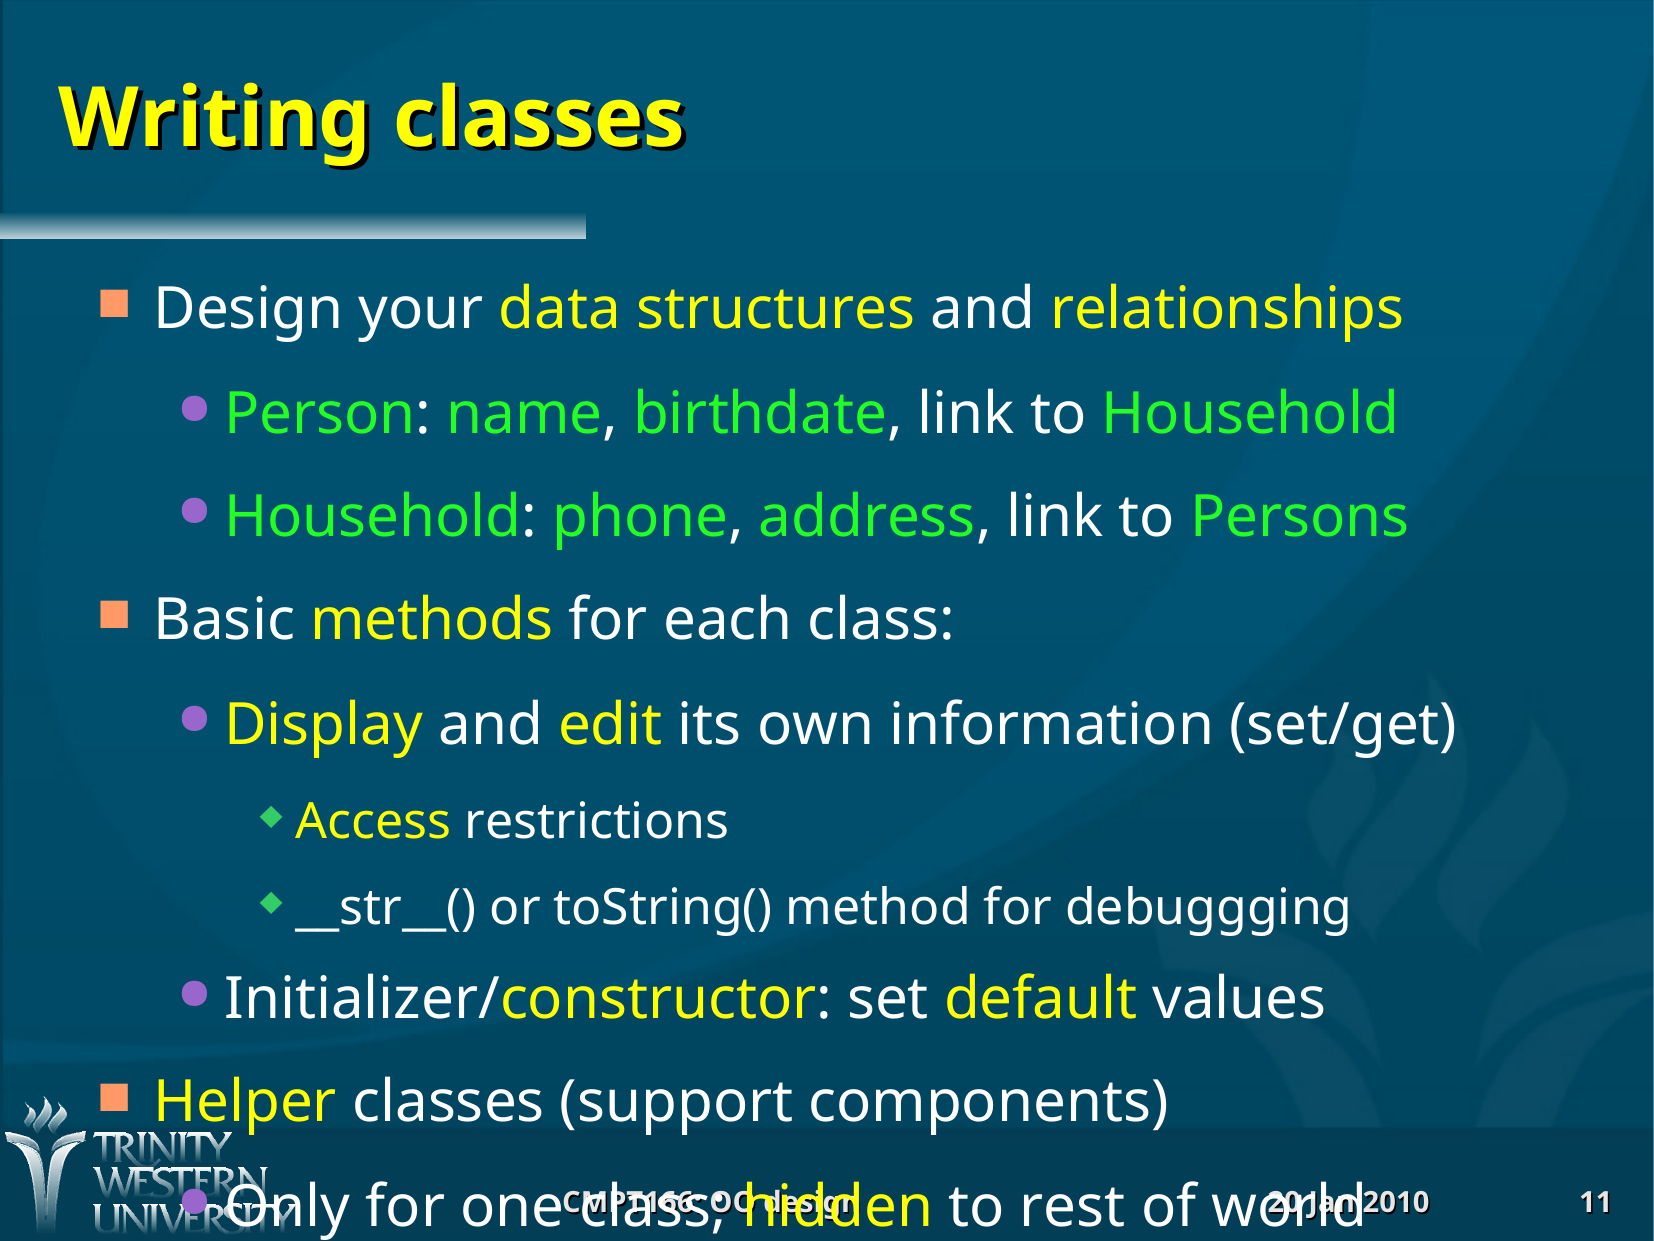

# Writing classes
Design your data structures and relationships
Person: name, birthdate, link to Household
Household: phone, address, link to Persons
Basic methods for each class:
Display and edit its own information (set/get)
Access restrictions
__str__() or toString() method for debuggging
Initializer/constructor: set default values
Helper classes (support components)
Only for one class; hidden to rest of world
CMPT166: OO design
20 Jan 2010
11